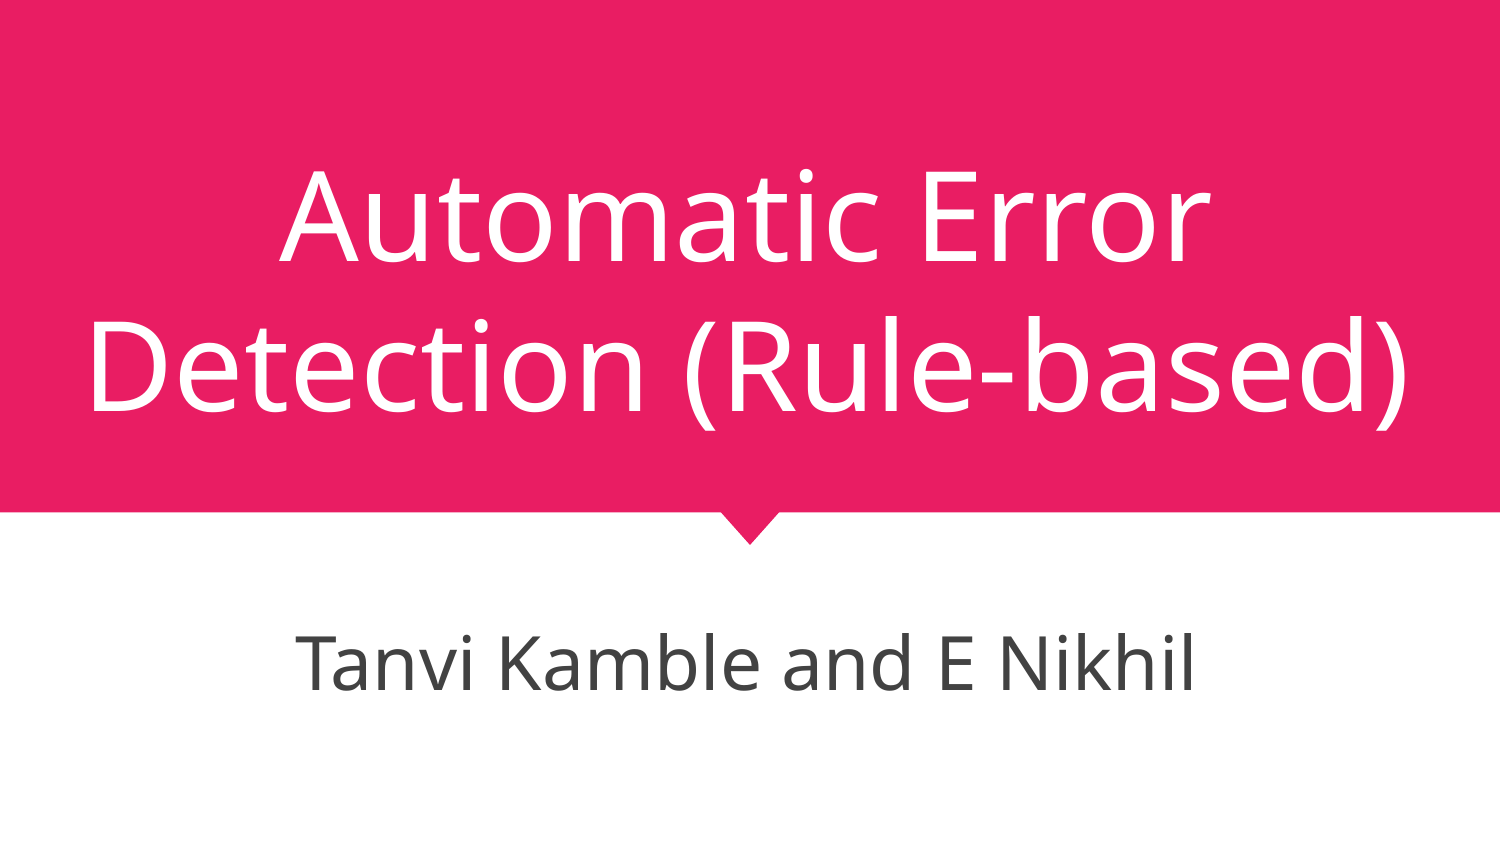

# Automatic Error Detection (Rule-based)
Tanvi Kamble and E Nikhil